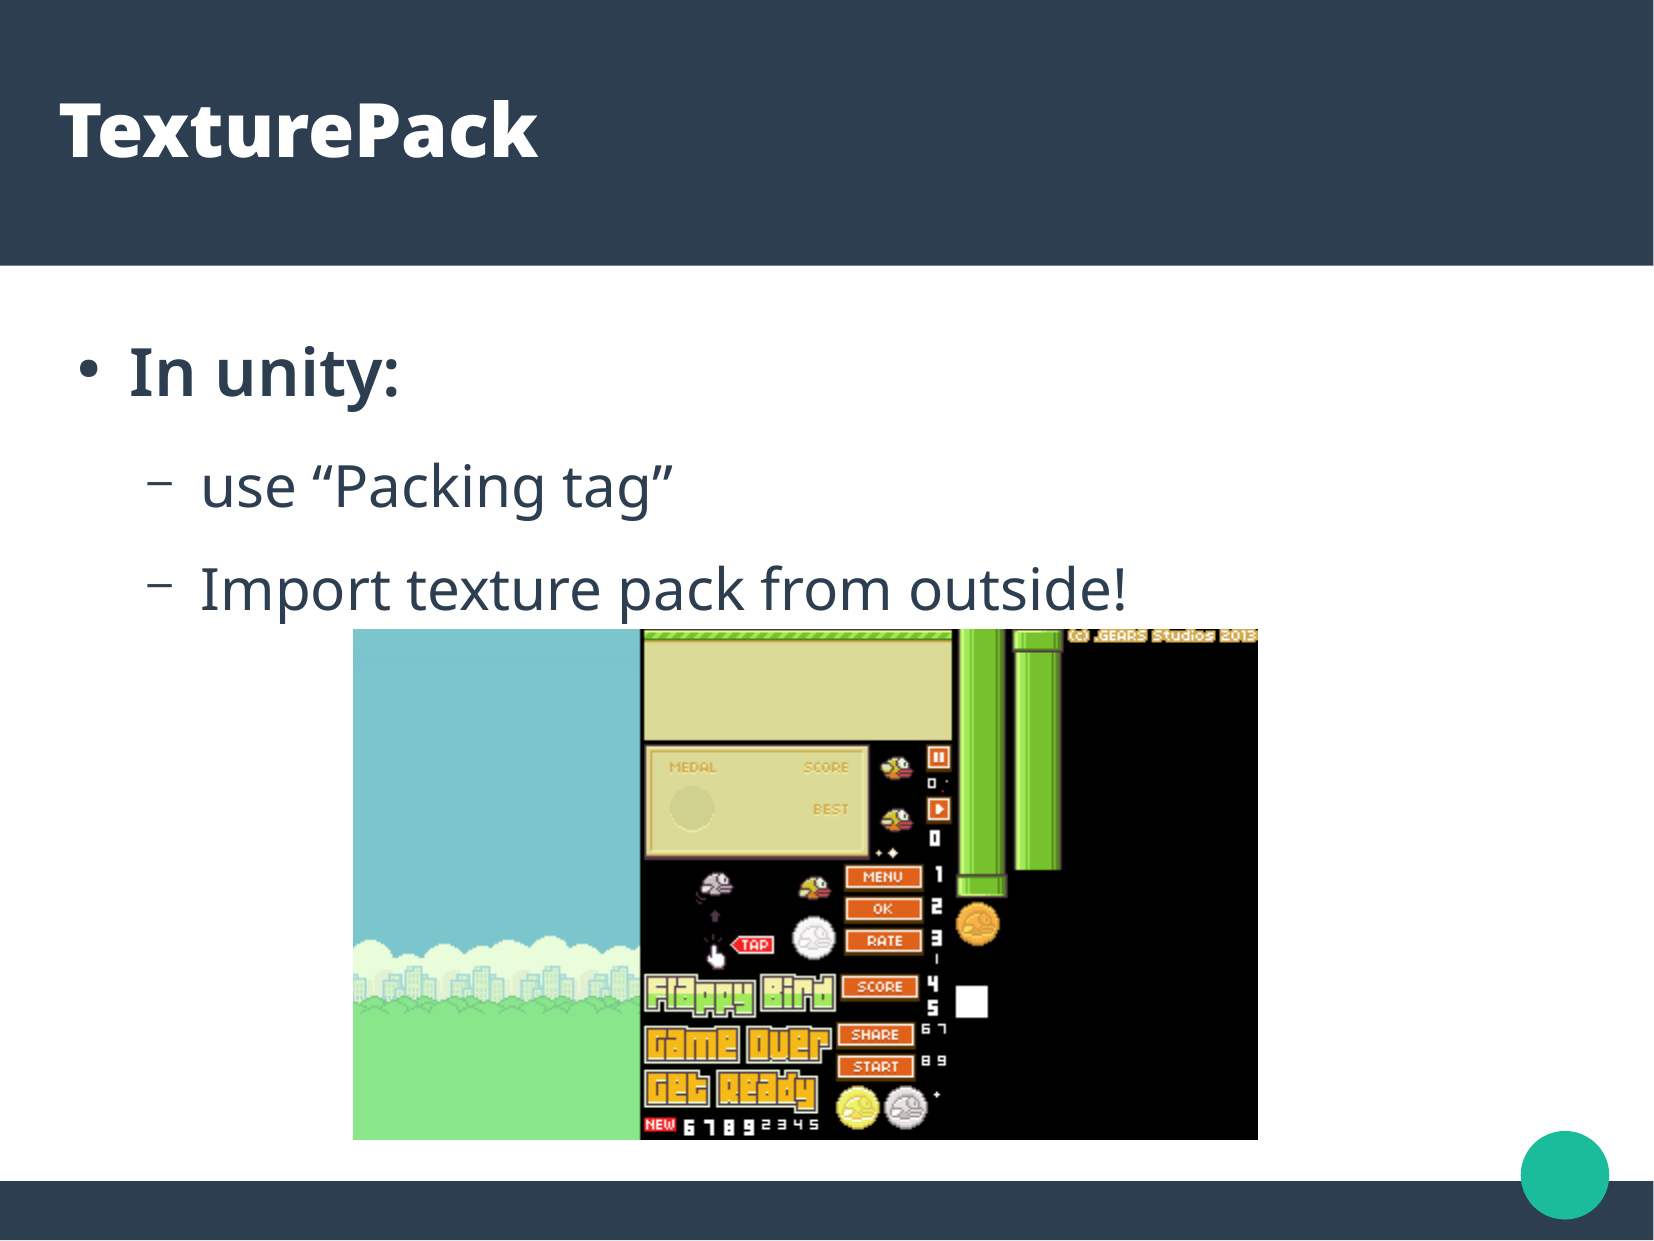

# TexturePack
In unity:
use “Packing tag”
Import texture pack from outside!